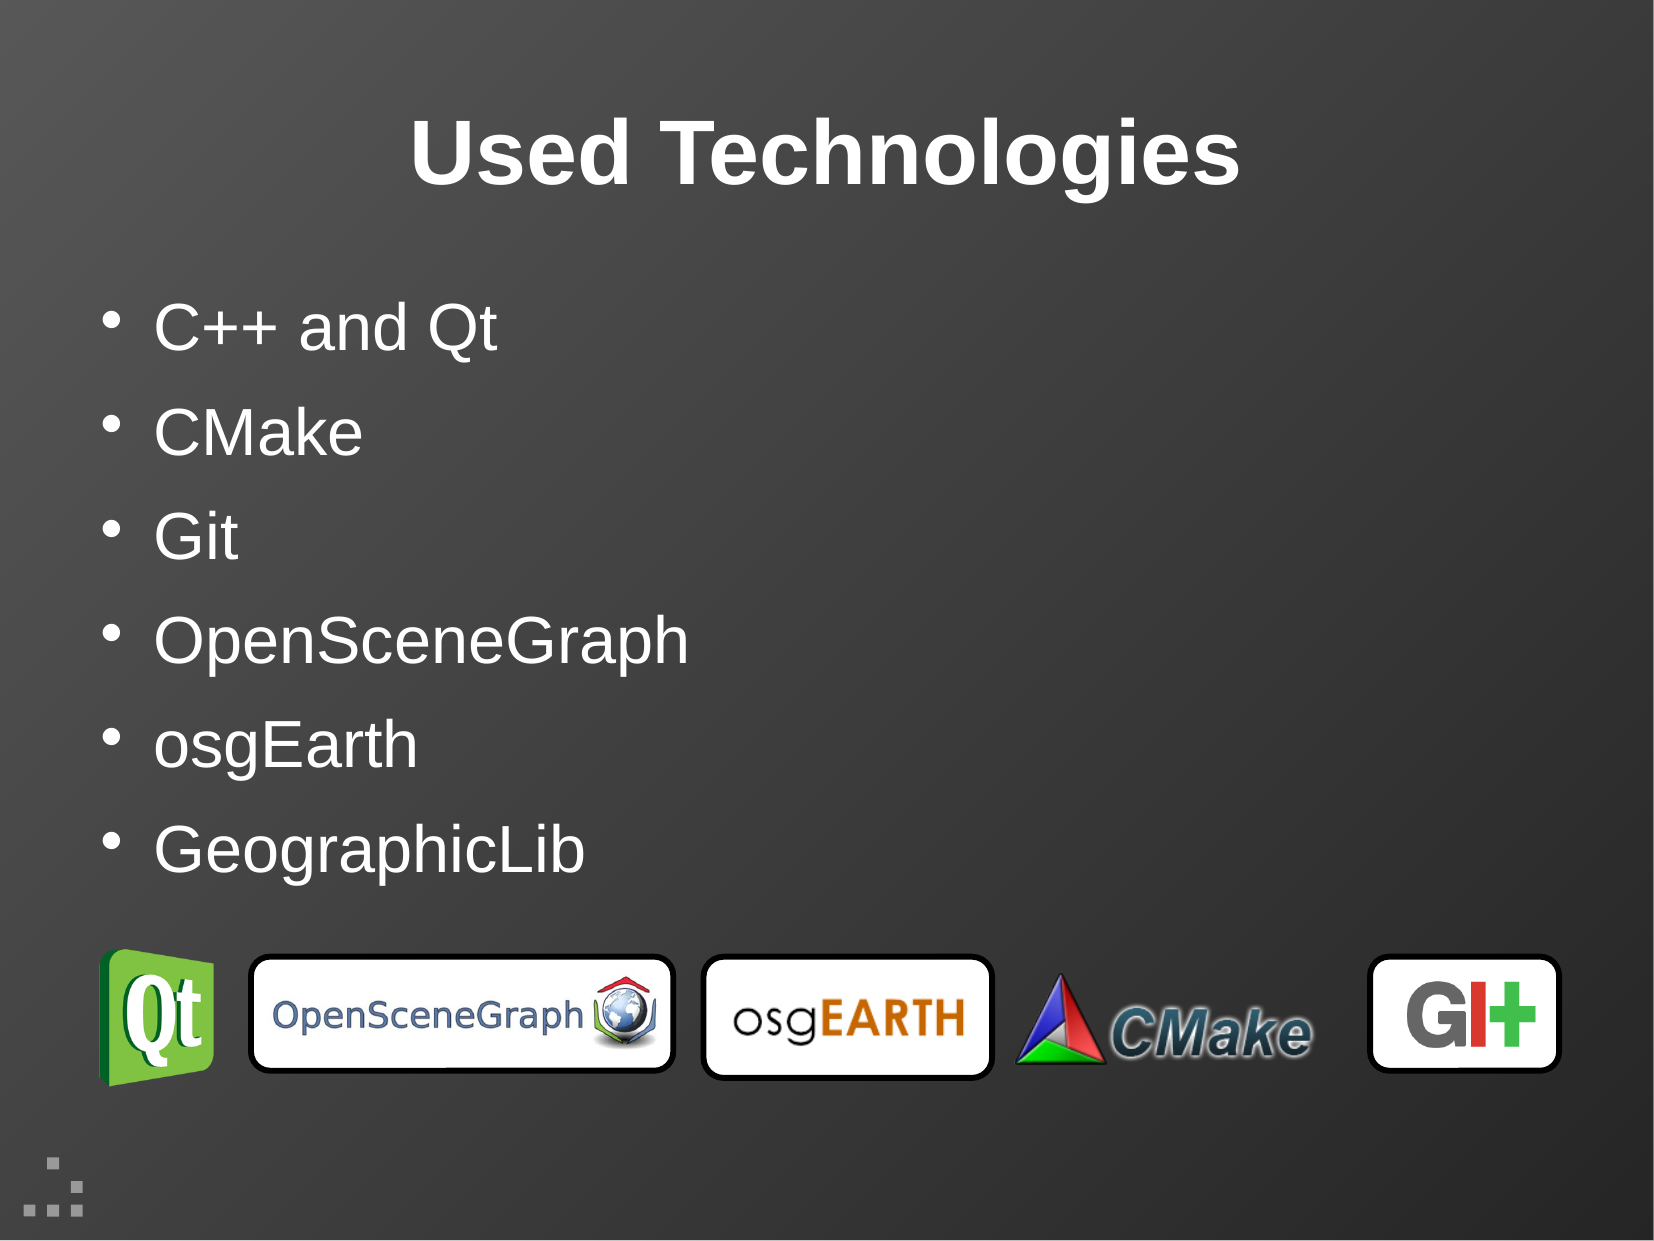

# Used Technologies
C++ and Qt
CMake
Git
OpenSceneGraph
osgEarth
GeographicLib